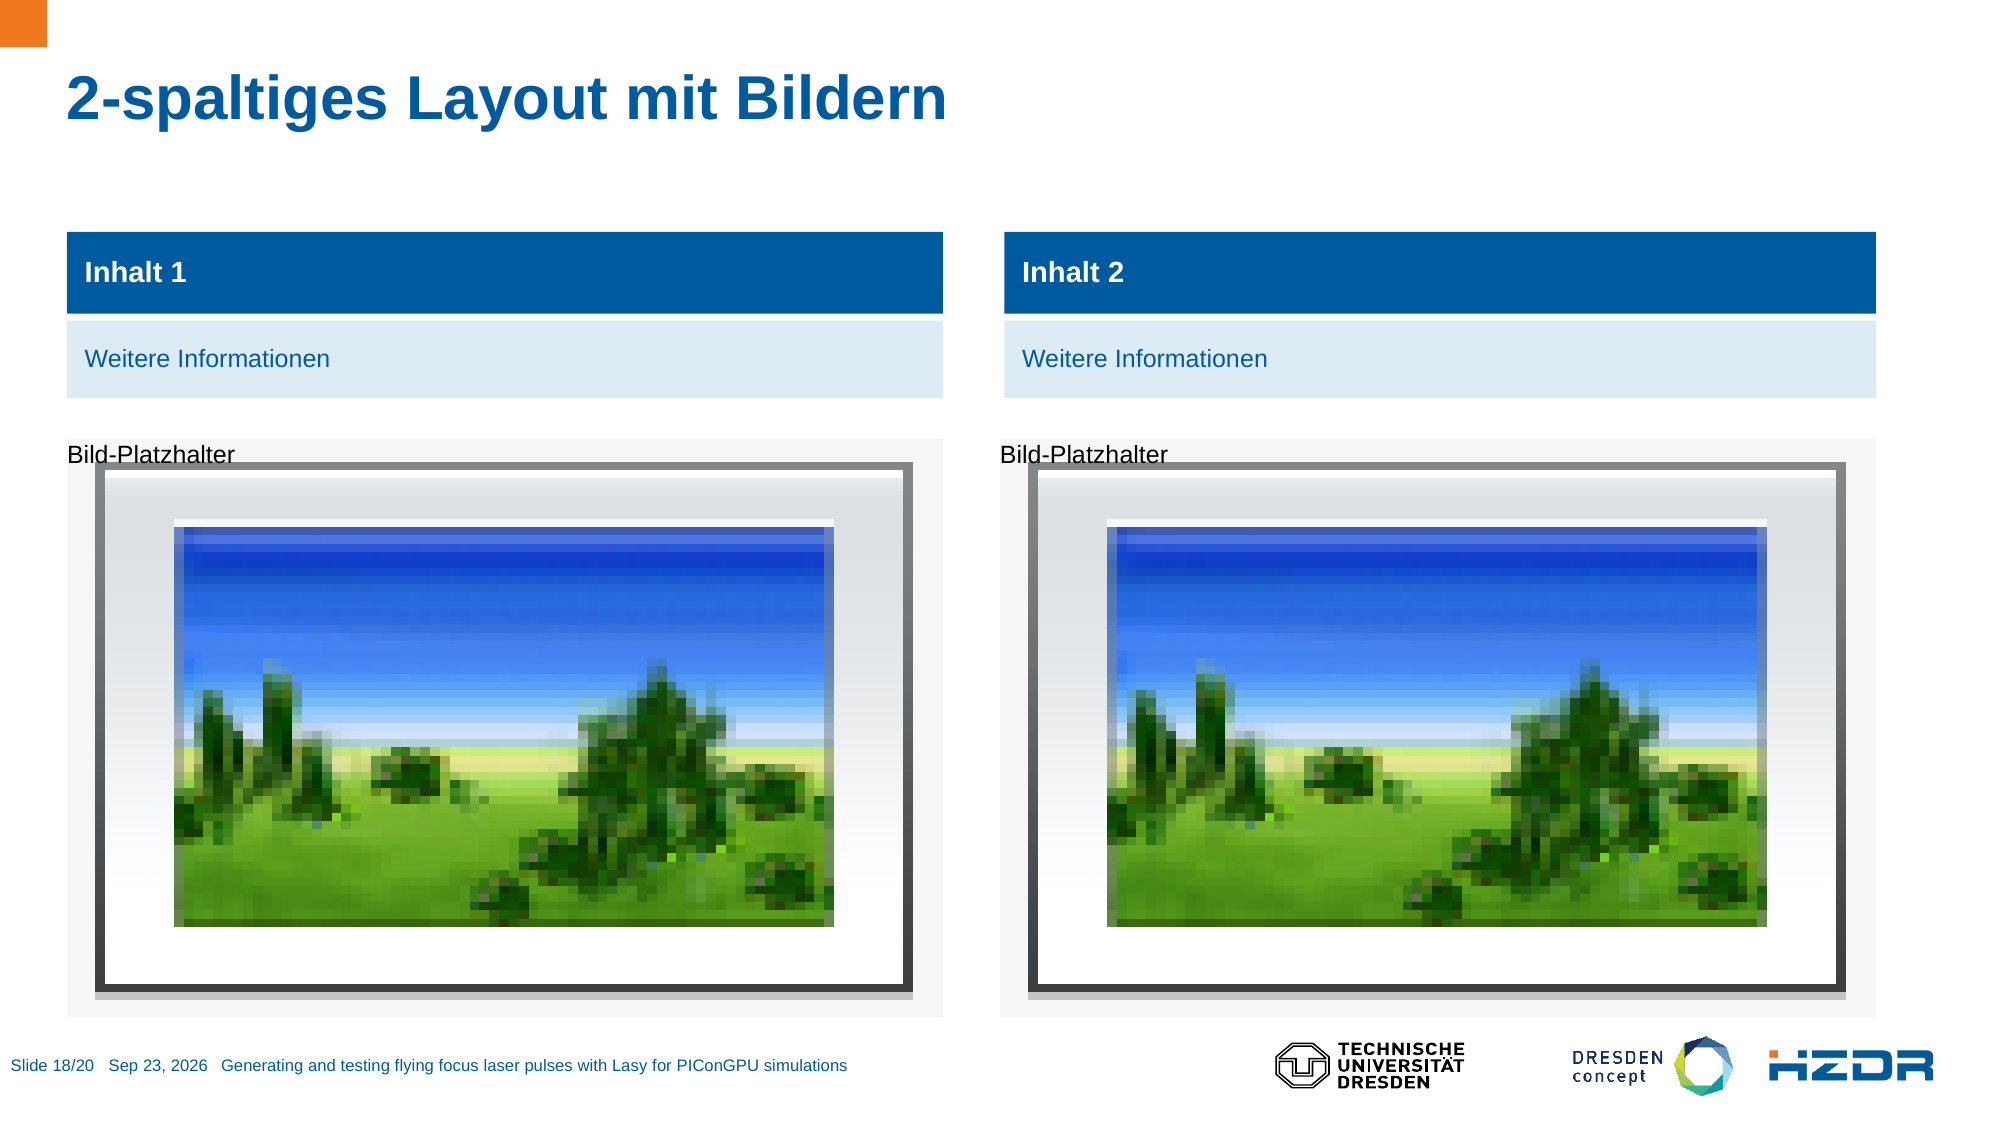

# 2-spaltiges Layout mit Bildern
Inhalt 1
Inhalt 2
Weitere Informationen
Weitere Informationen
Slide /20
Generating and testing flying focus laser pulses with Lasy for PIConGPU simulations